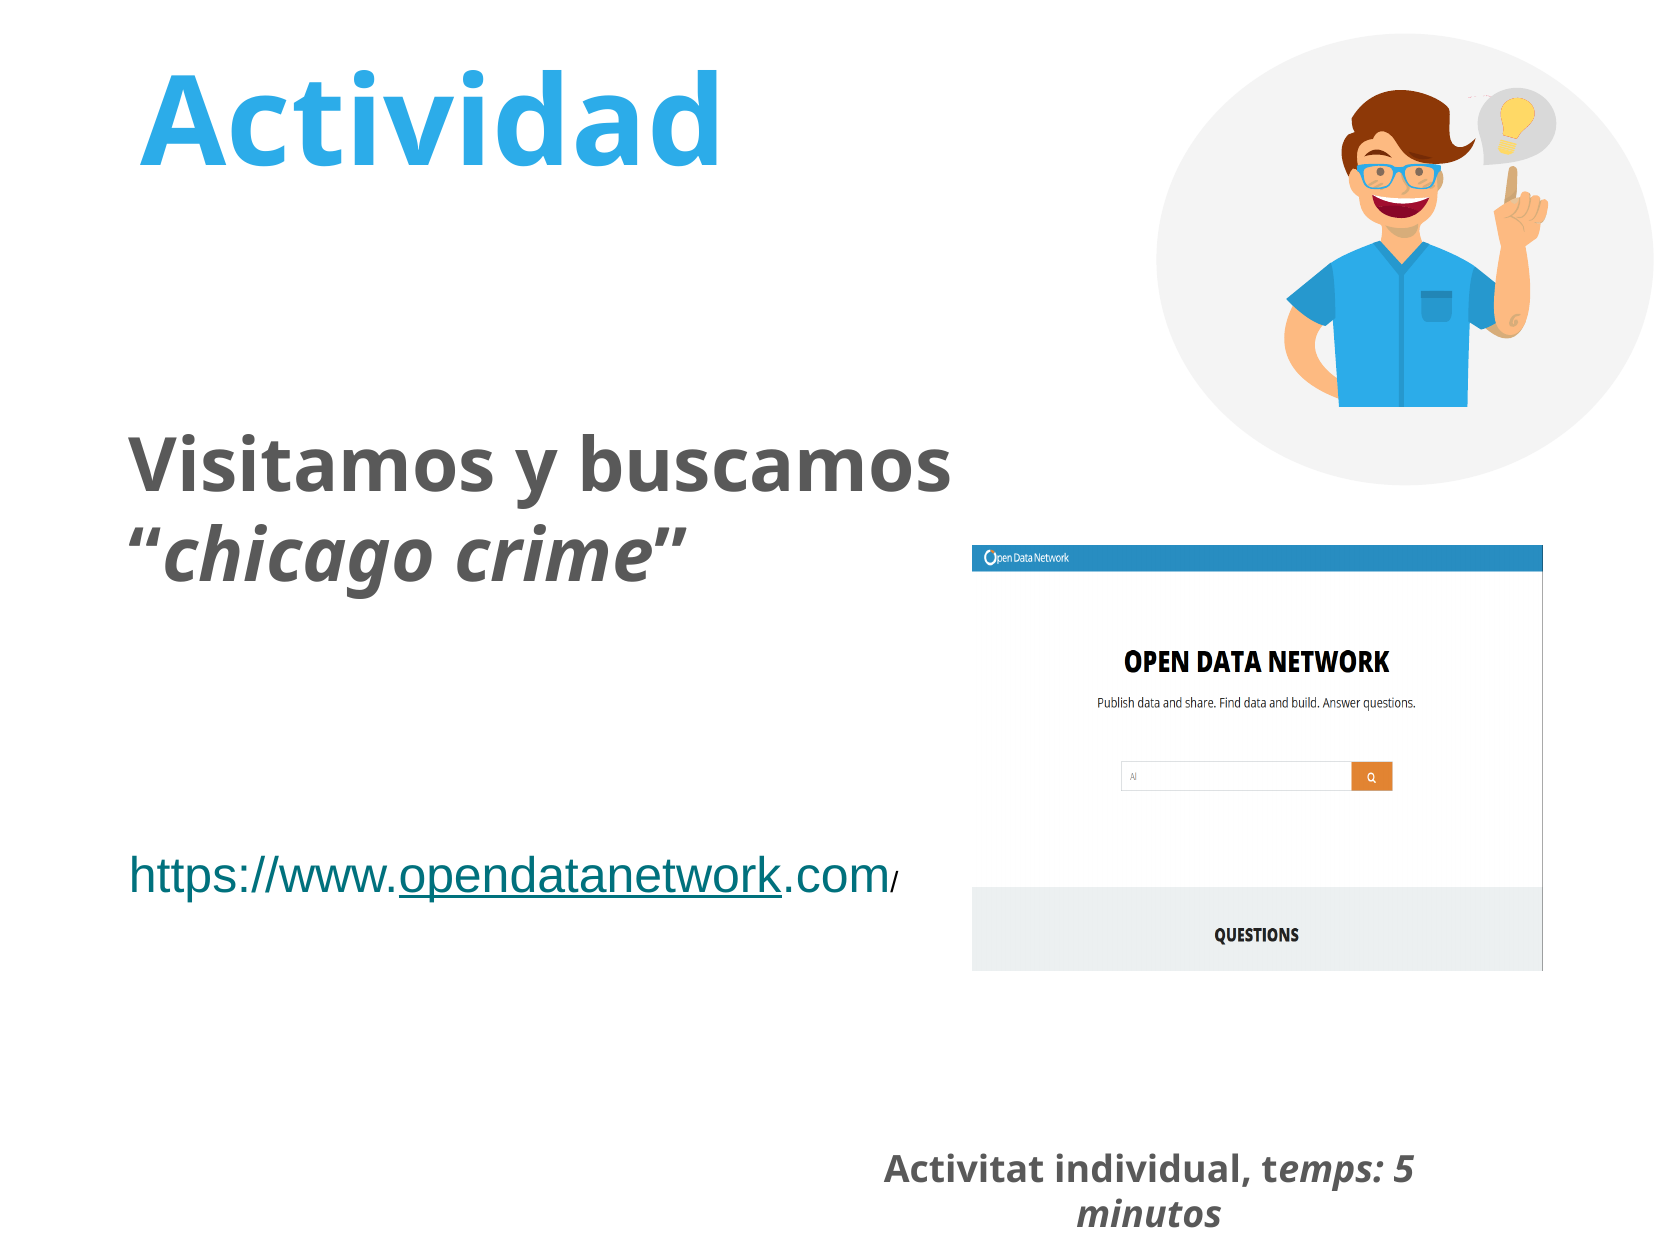

Actividad
Visitamos y buscamos “chicago crime”
https://www.opendatanetwork.com/
Activitat individual, temps: 5 minutos